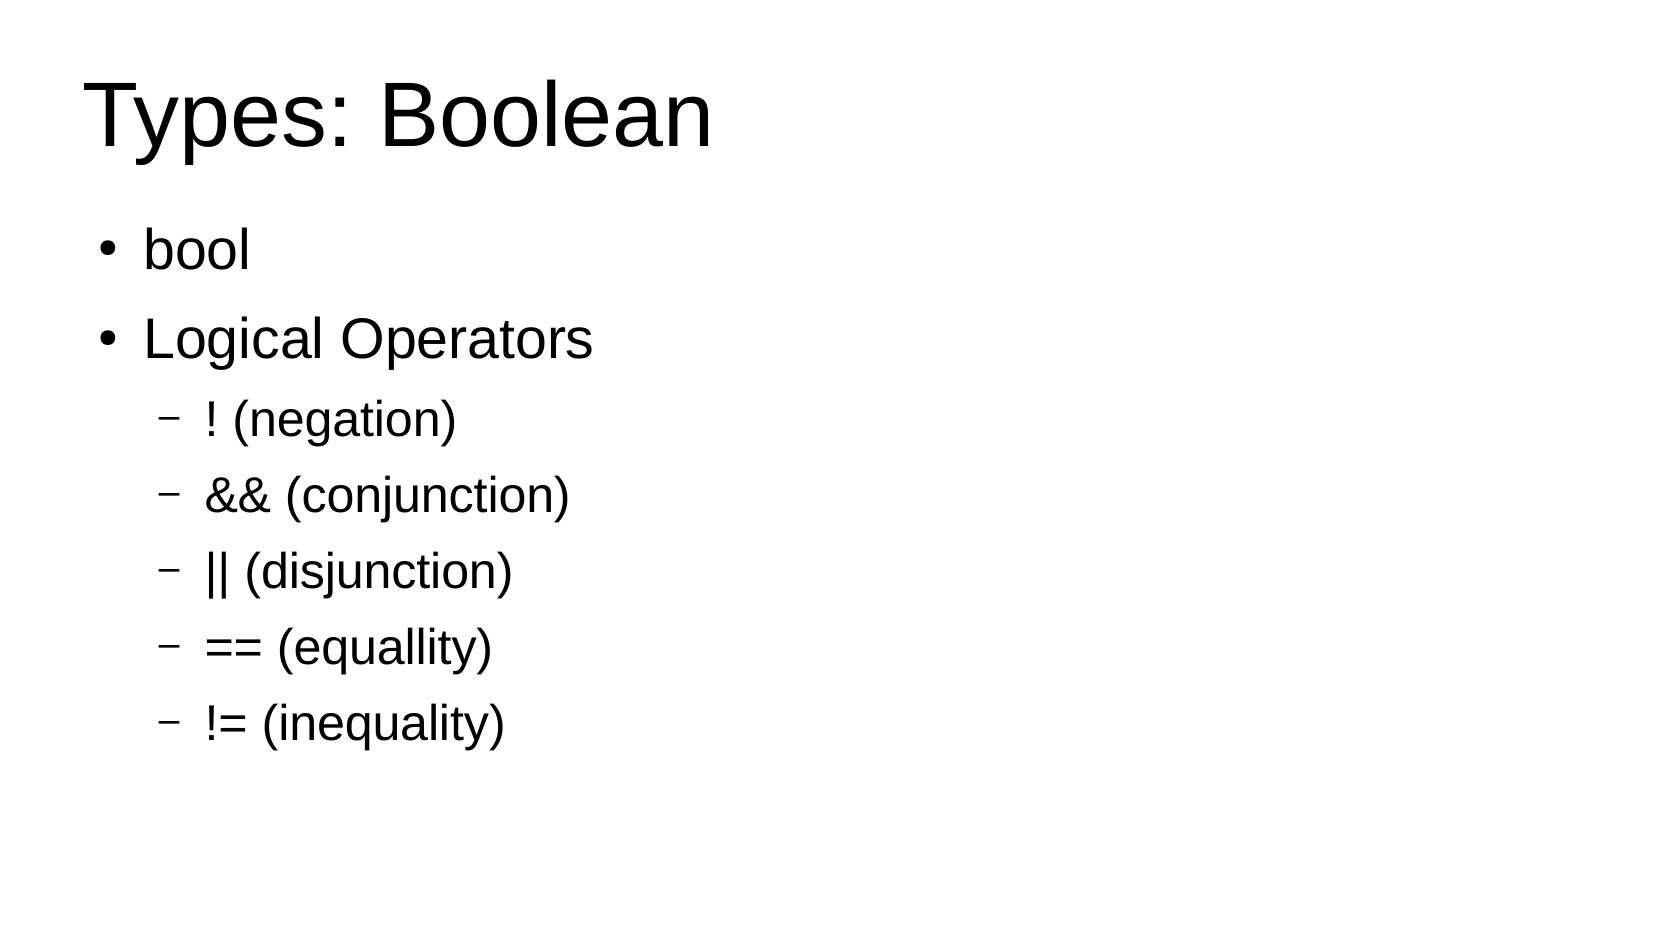

# Types: Boolean
bool
Logical Operators
! (negation)
&& (conjunction)
|| (disjunction)
== (equallity)
!= (inequality)